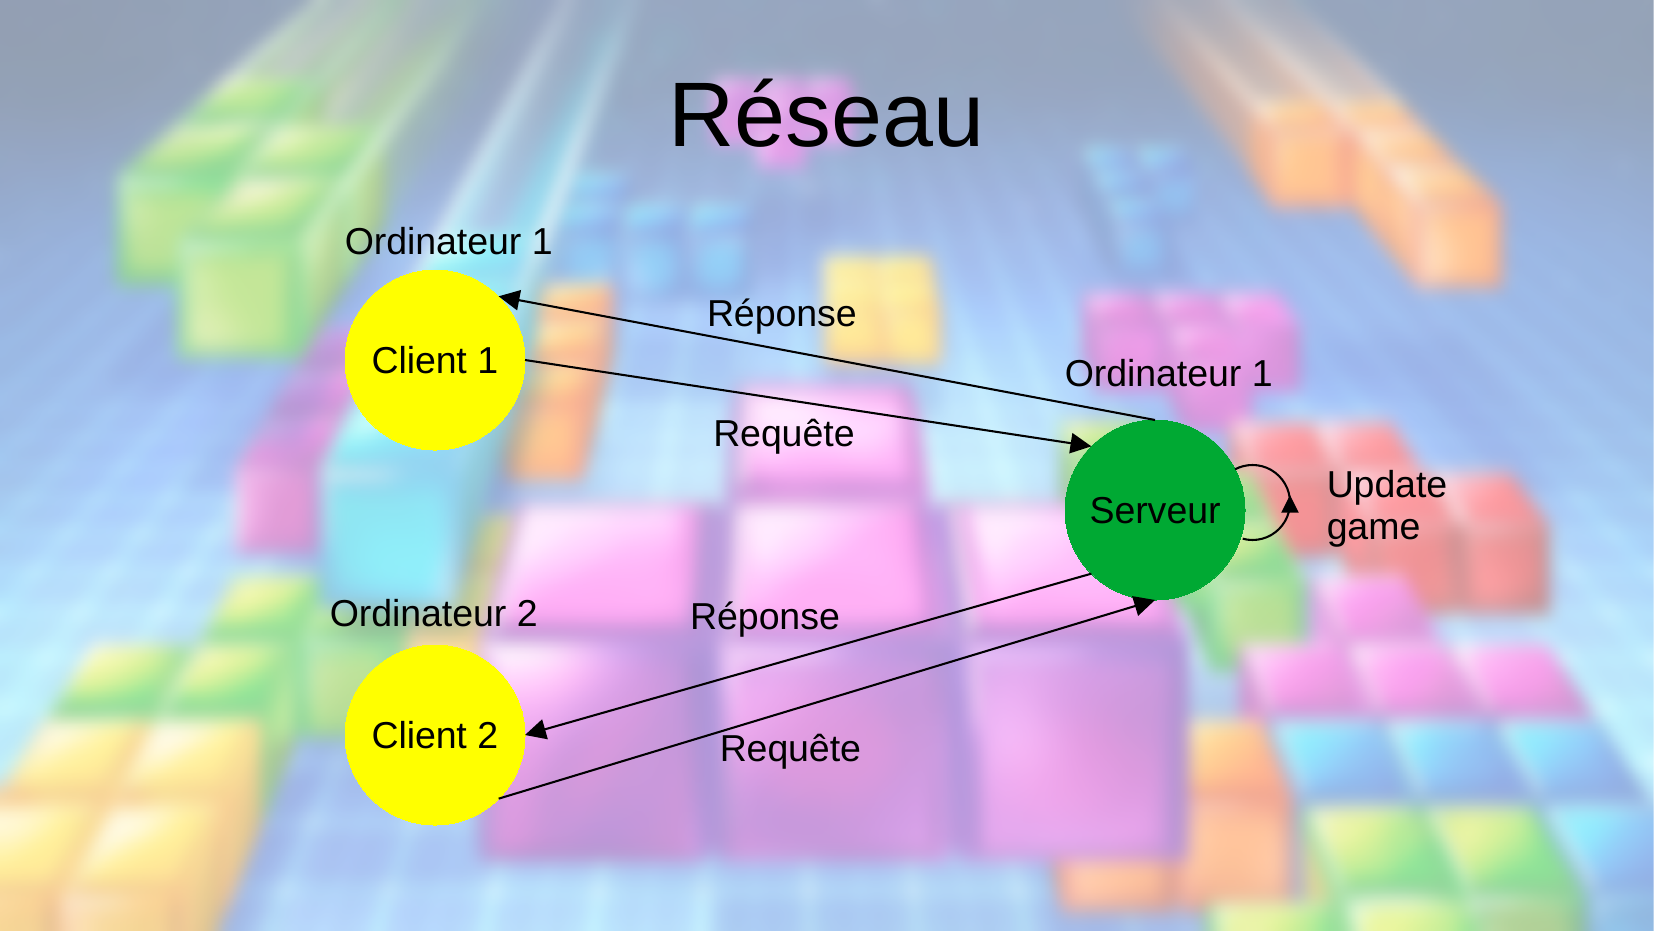

# Réseau
Ordinateur 1
Client 1
Réponse
Ordinateur 1
Requête
Serveur
Update game
Ordinateur 2
Réponse
Client 2
Requête